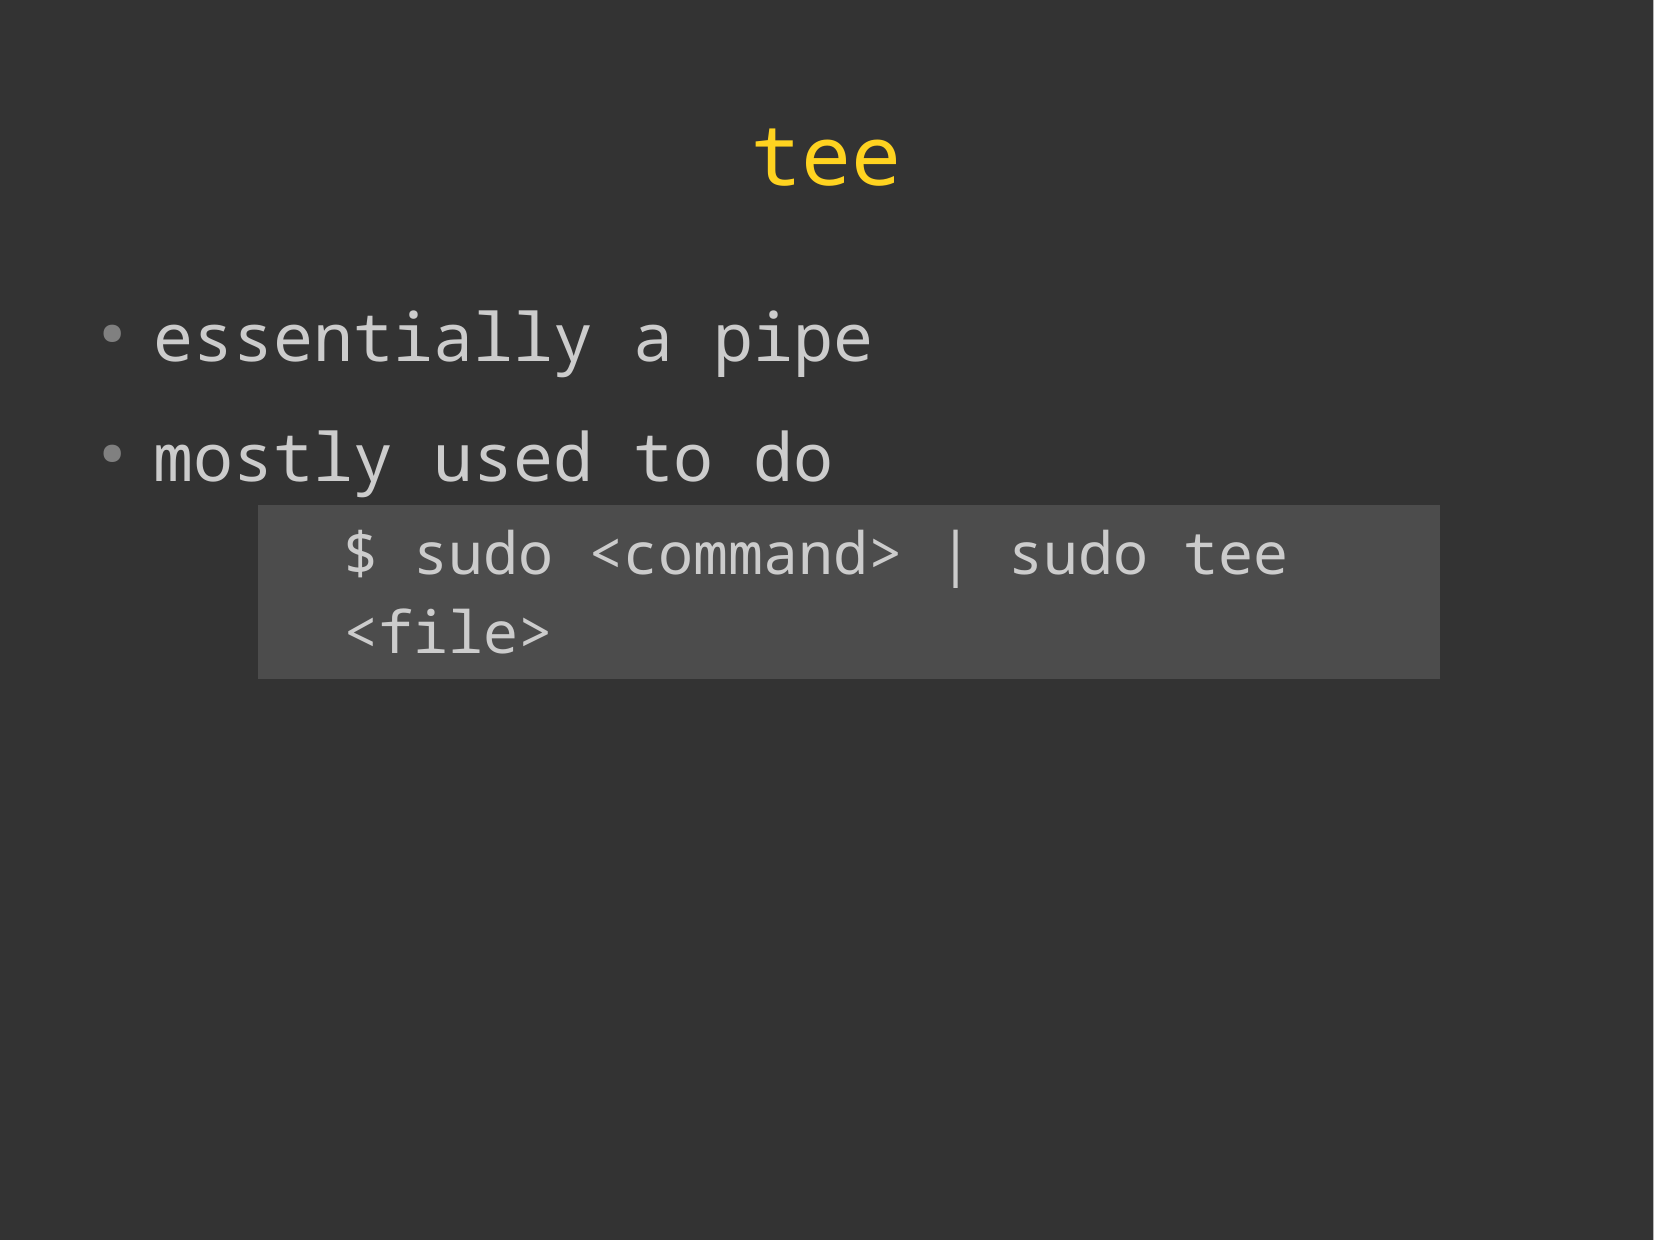

# tee
essentially a pipe
mostly used to do
| $ sudo <command> | sudo tee <file> |
| --- |